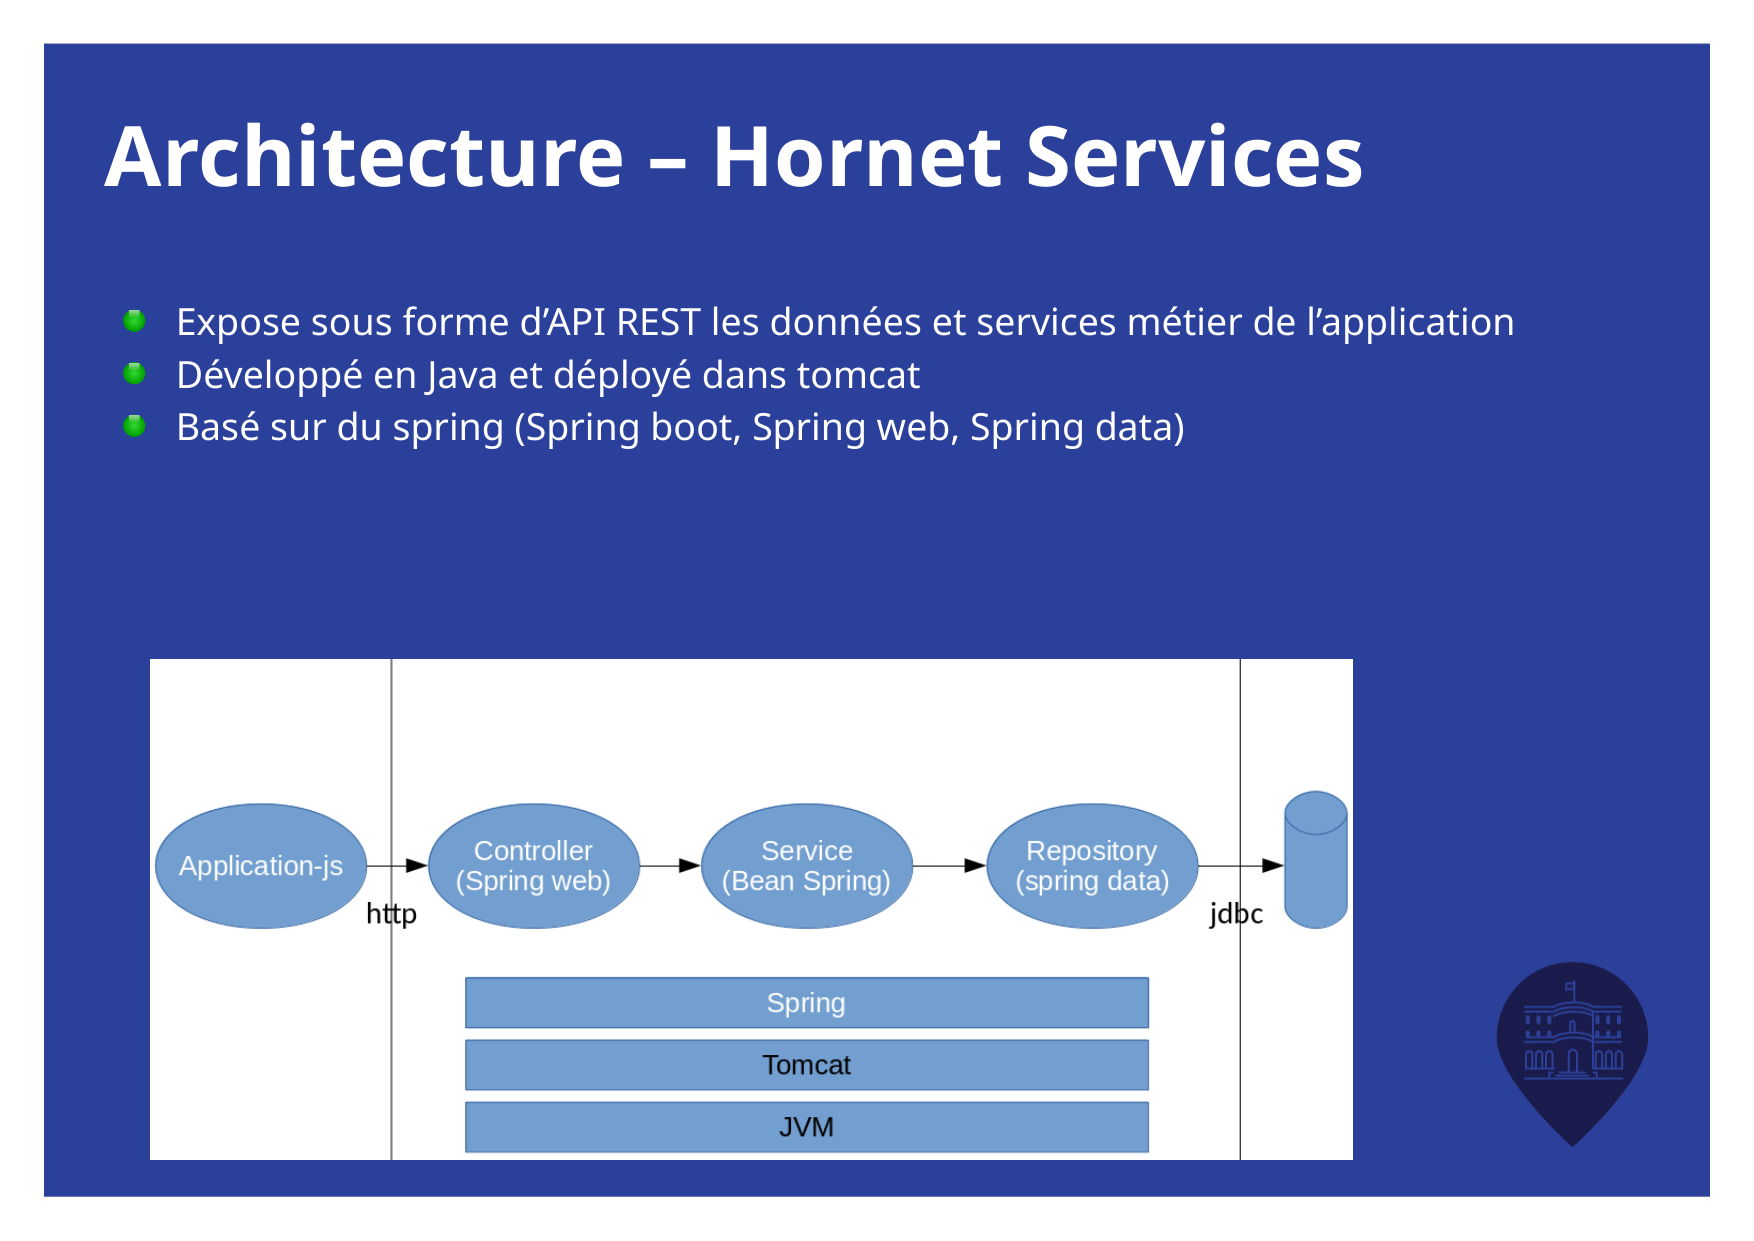

# Architecture – Hornet Services
Expose sous forme d’API REST les données et services métier de l’application
Développé en Java et déployé dans tomcat
Basé sur du spring (Spring boot, Spring web, Spring data)